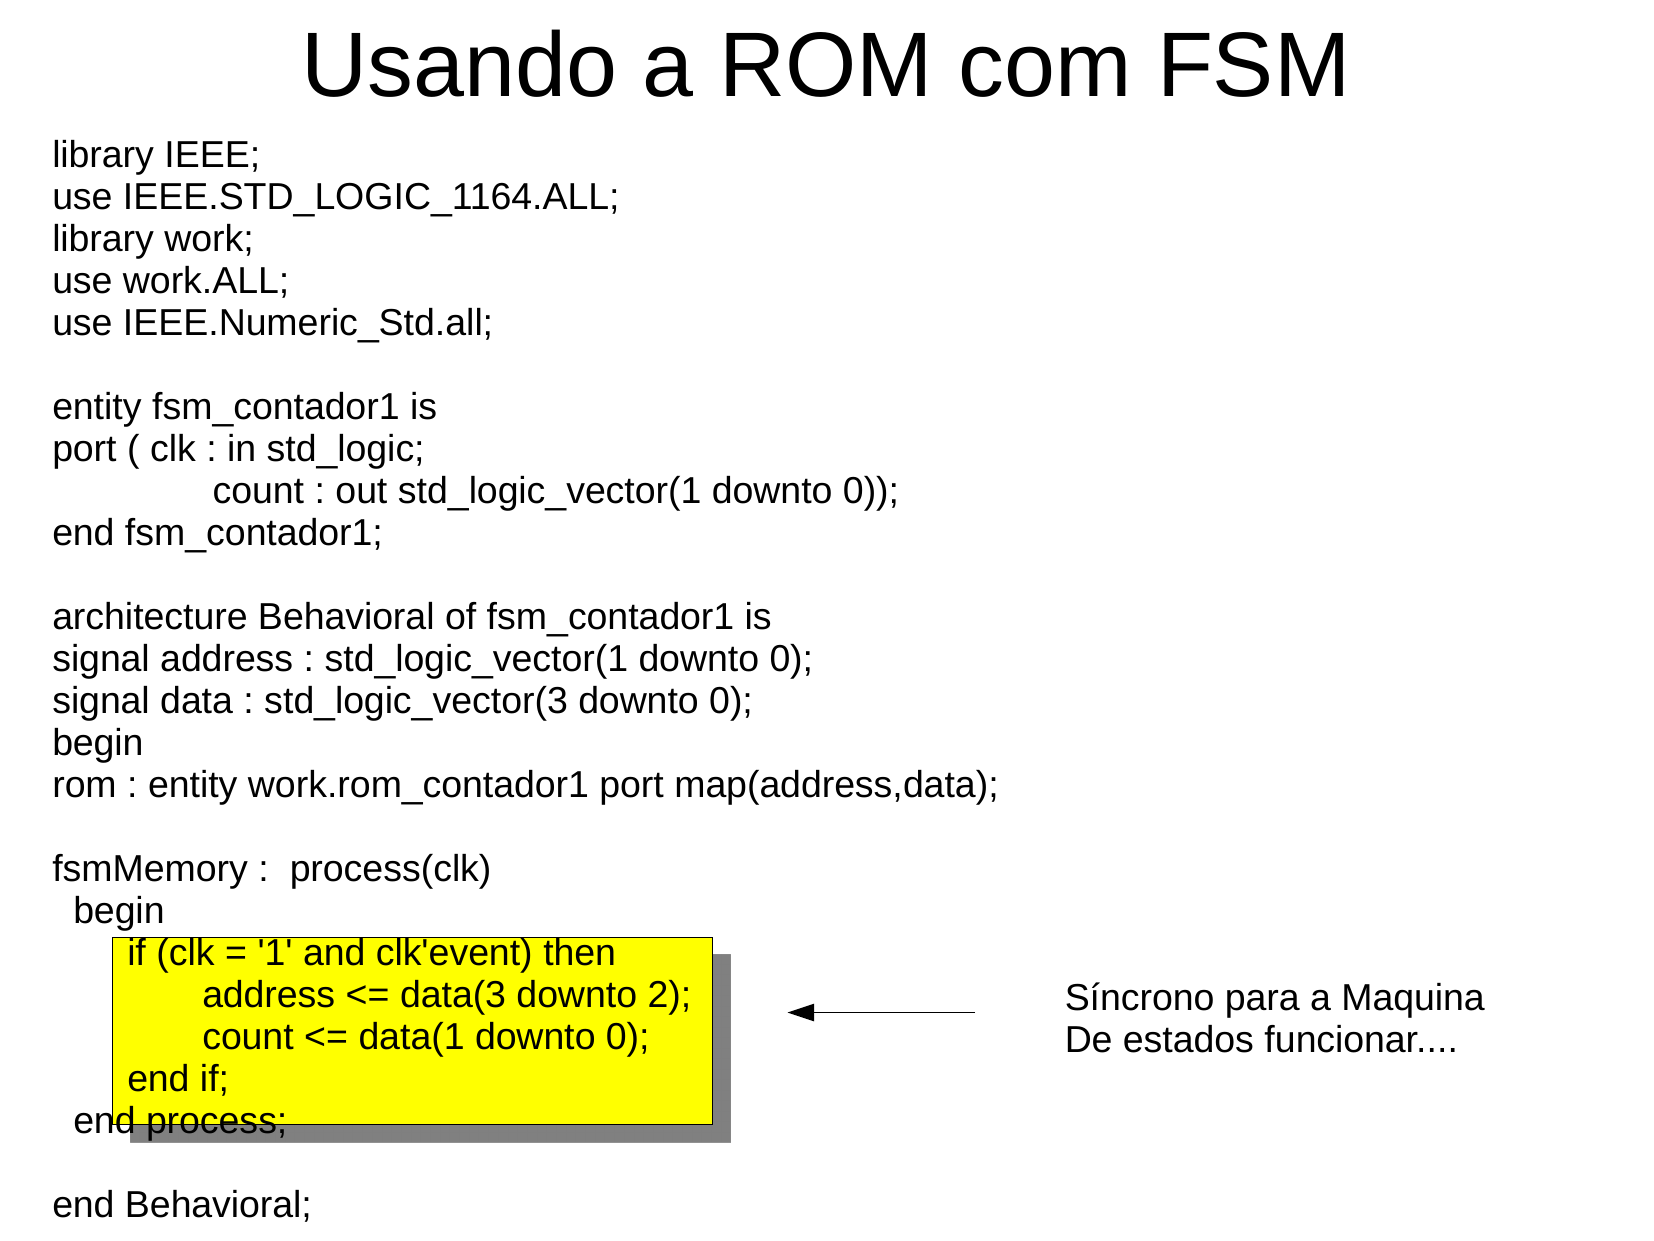

# Usando a ROM com FSM
library IEEE;
use IEEE.STD_LOGIC_1164.ALL;
library work;
use work.ALL;
use IEEE.Numeric_Std.all;
entity fsm_contador1 is
port ( clk : in std_logic;
		 count : out std_logic_vector(1 downto 0));
end fsm_contador1;
architecture Behavioral of fsm_contador1 is
signal address : std_logic_vector(1 downto 0);
signal data : std_logic_vector(3 downto 0);
begin
rom : entity work.rom_contador1 port map(address,data);
fsmMemory : process(clk)
 begin
	if (clk = '1' and clk'event) then
		address <= data(3 downto 2);
		count <= data(1 downto 0);
	end if;
 end process;
end Behavioral;
Síncrono para a Maquina
De estados funcionar....